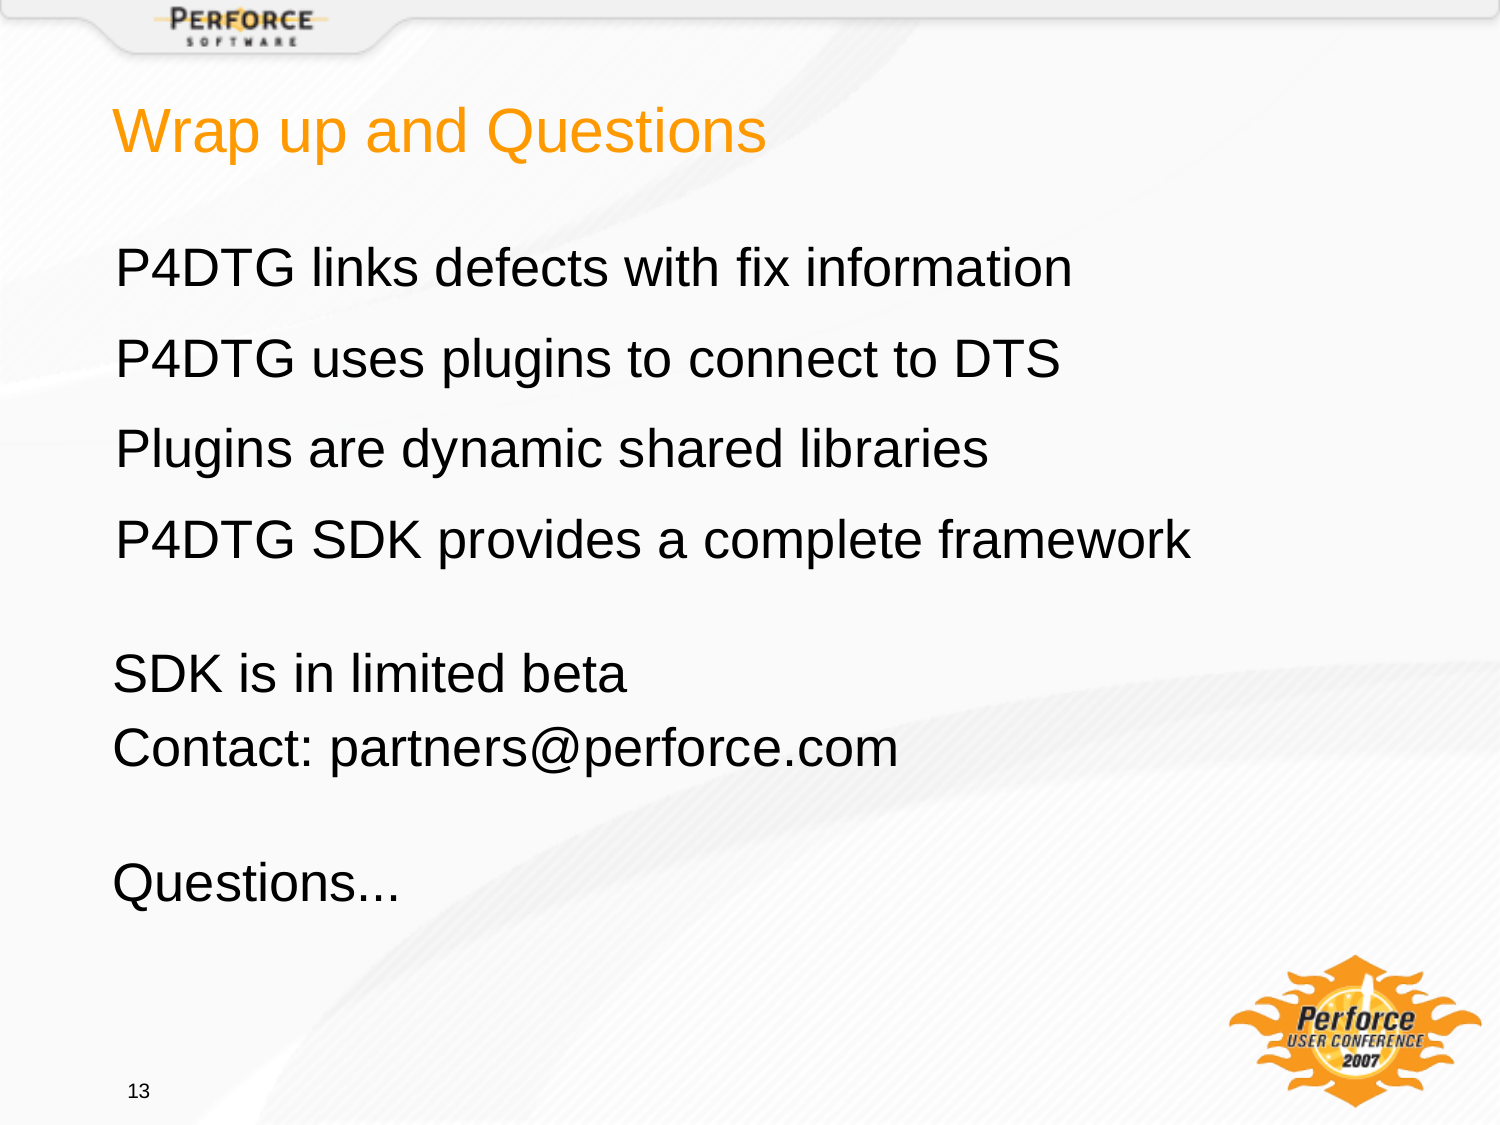

# Wrap up and Questions
P4DTG links defects with fix information
P4DTG uses plugins to connect to DTS
Plugins are dynamic shared libraries
P4DTG SDK provides a complete framework
SDK is in limited beta
Contact: partners@perforce.com
Questions...